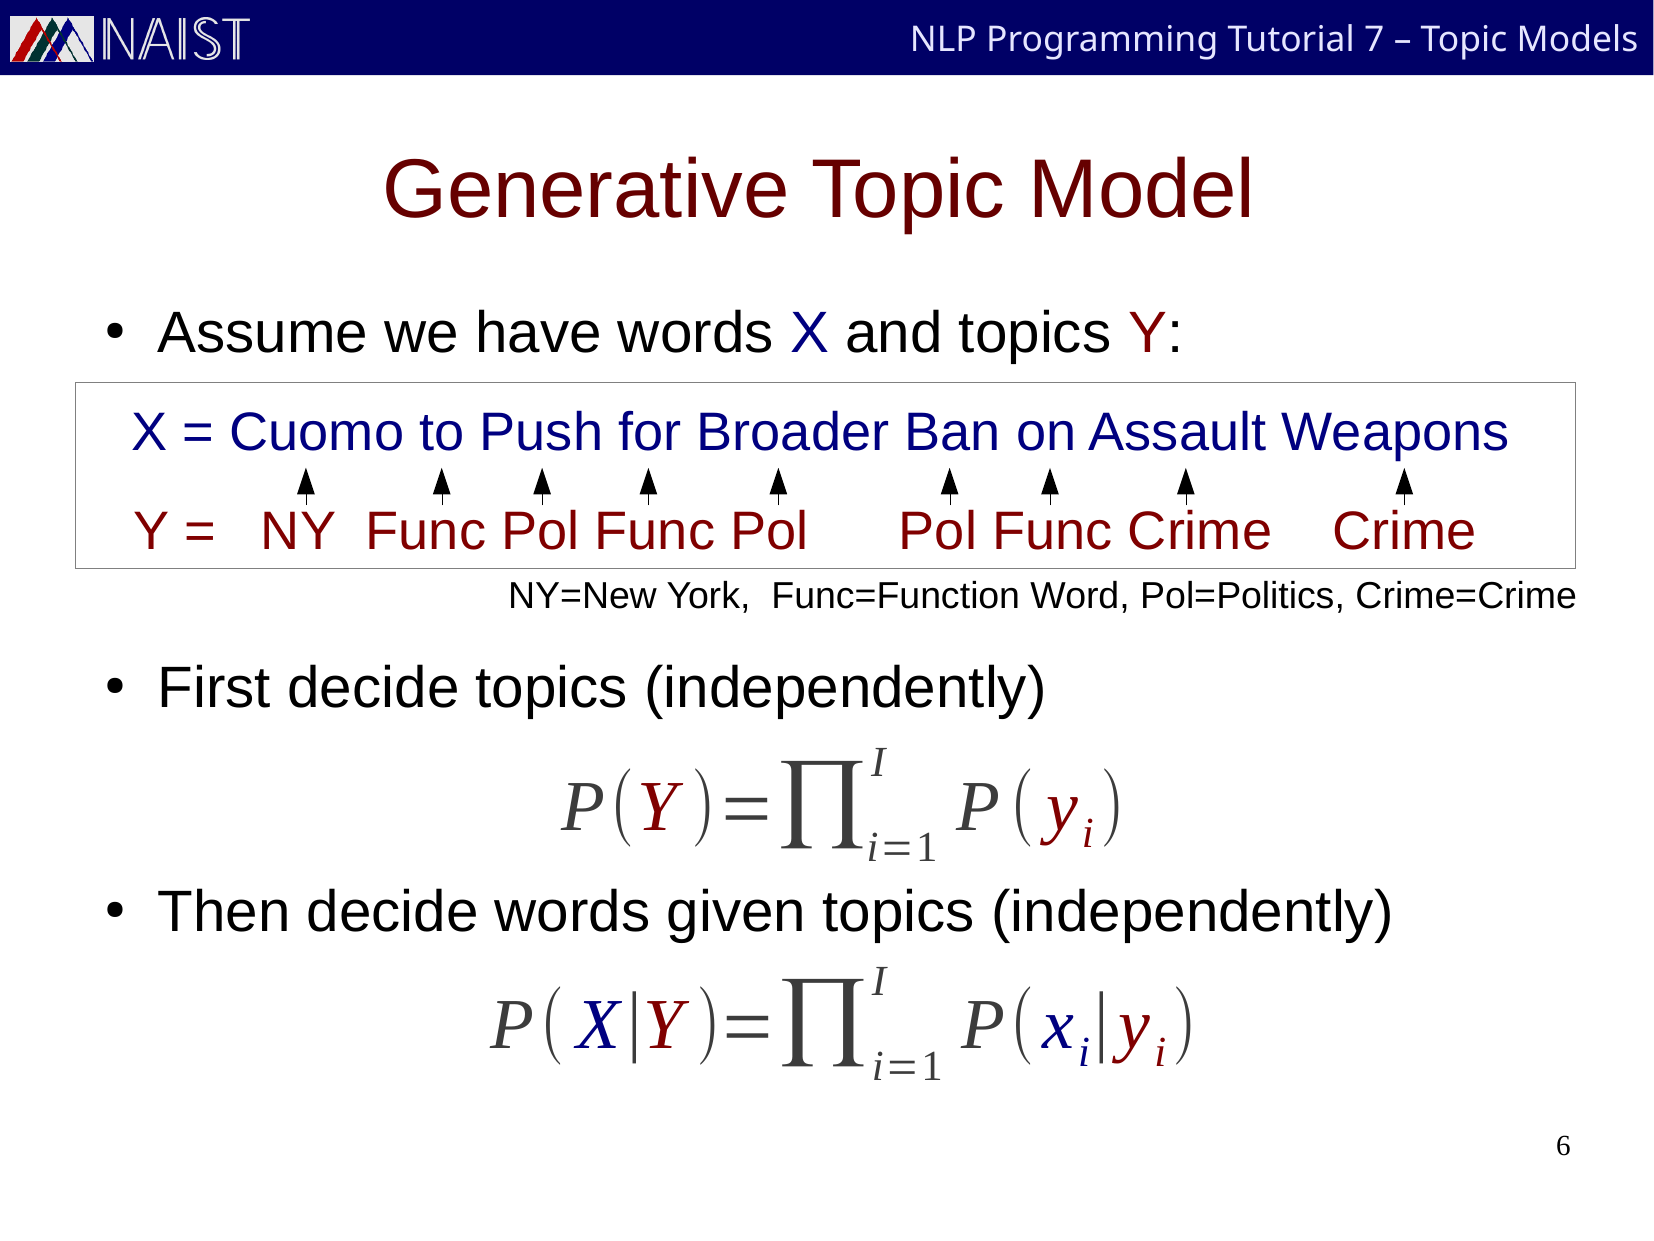

# Generative Topic Model
Assume we have words X and topics Y:
First decide topics (independently)
Then decide words given topics (independently)
X = Cuomo to Push for Broader Ban on Assault Weapons
Y = NY Func Pol Func Pol Pol Func Crime Crime
NY=New York, Func=Function Word, Pol=Politics, Crime=Crime
6